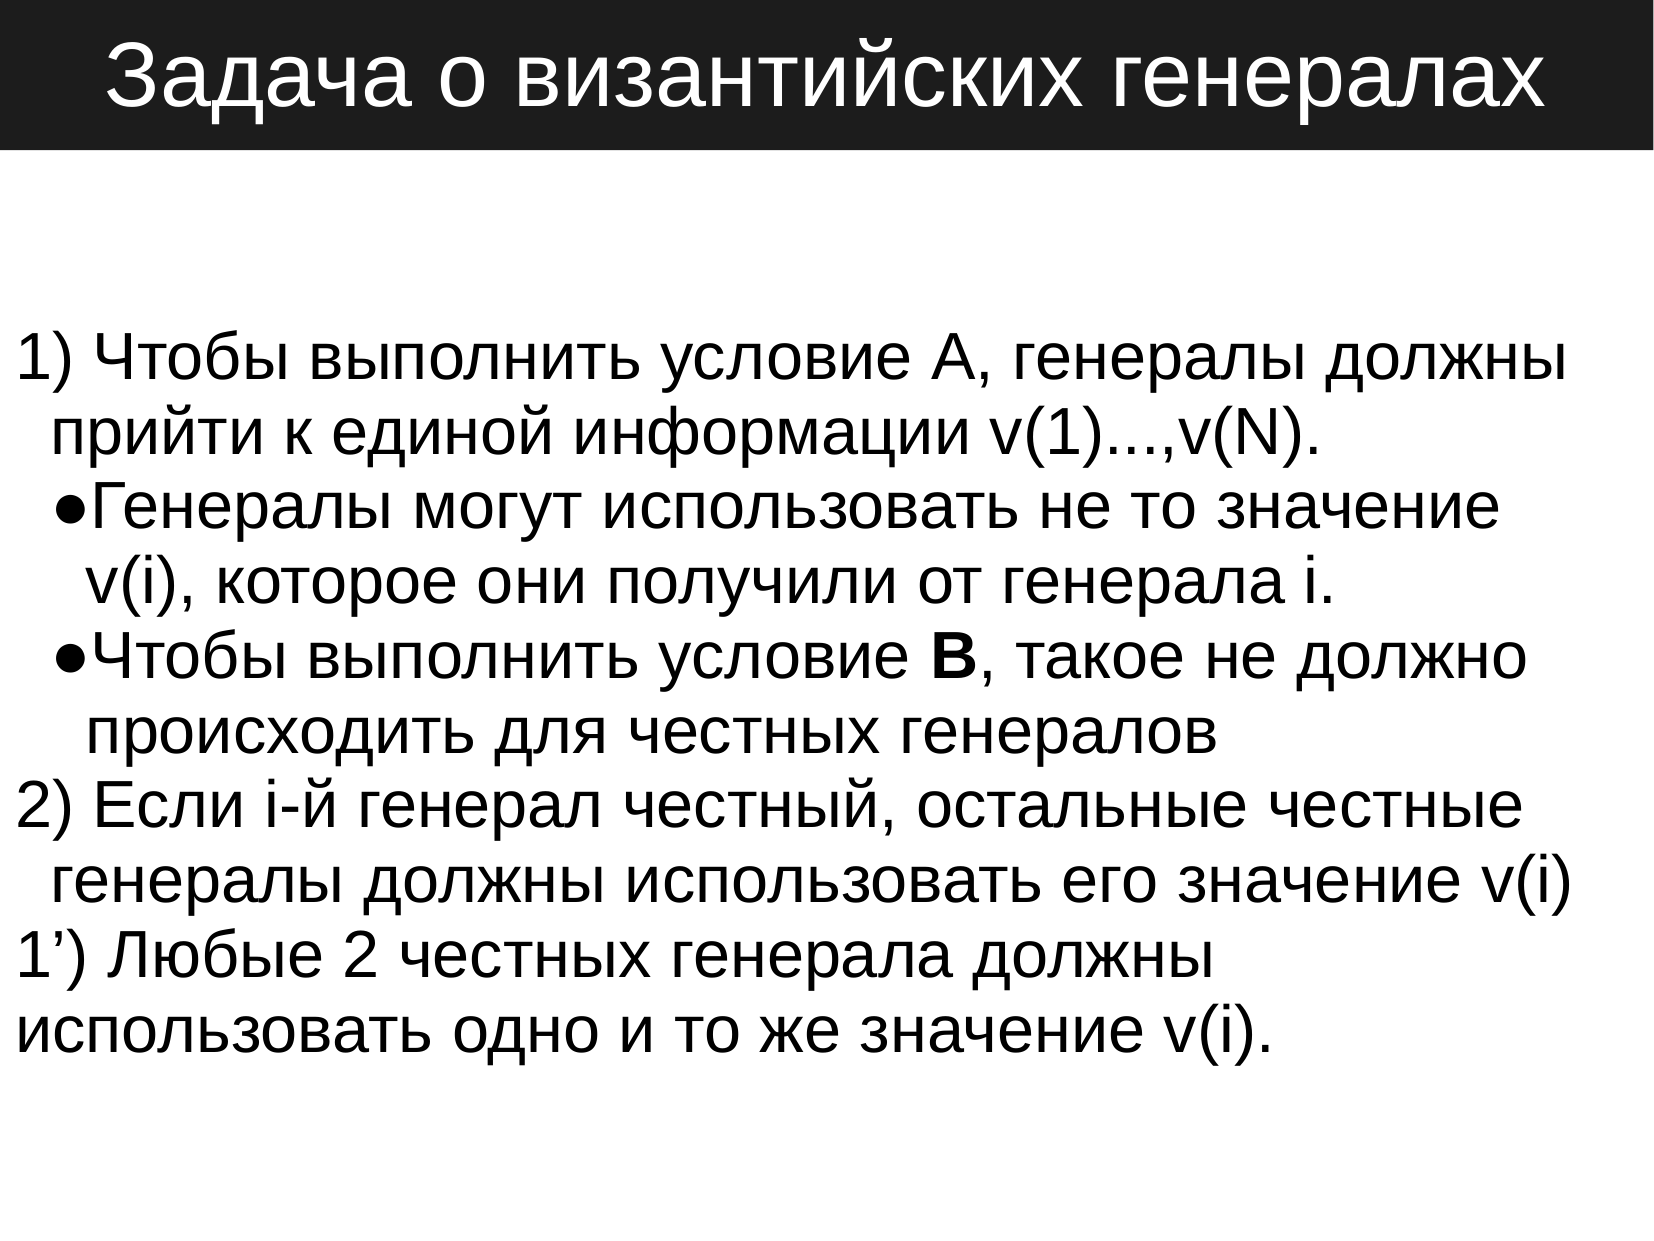

# Задача о византийских генералах
 Чтобы выполнить условие А, генералы должны прийти к единой информации v(1)...,v(N).
Генералы могут использовать не то значение v(i), которое они получили от генерала i.
Чтобы выполнить условие B, такое не должно происходить для честных генералов
 Если i-й генерал честный, остальные честные генералы должны использовать его значение v(i)
1’) Любые 2 честных генерала должны использовать одно и то же значение v(i).